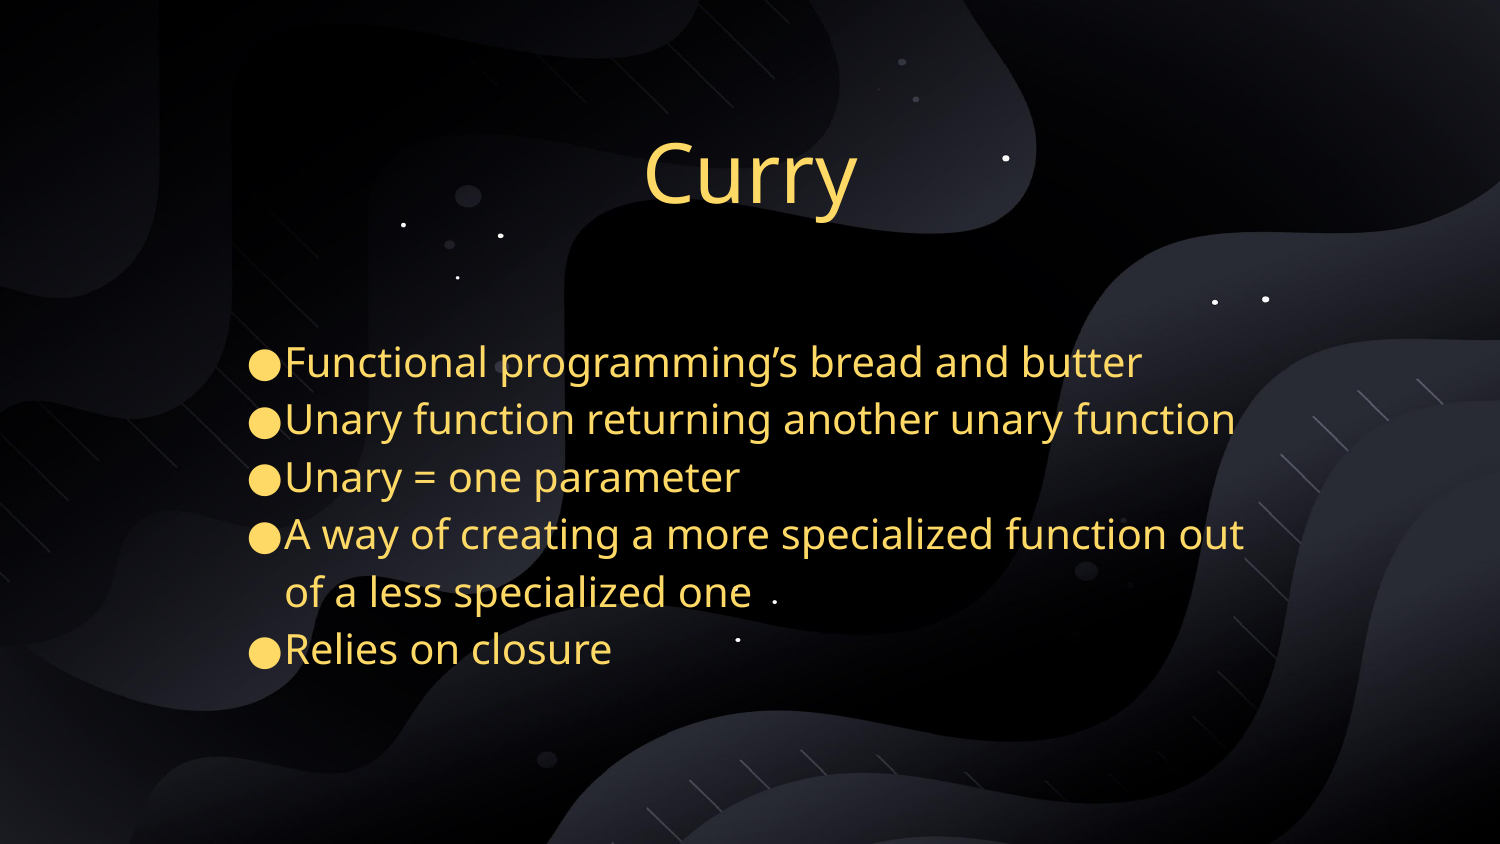

# Curry
Functional programming’s bread and butter
Unary function returning another unary function
Unary = one parameter
A way of creating a more specialized function out of a less specialized one
Relies on closure